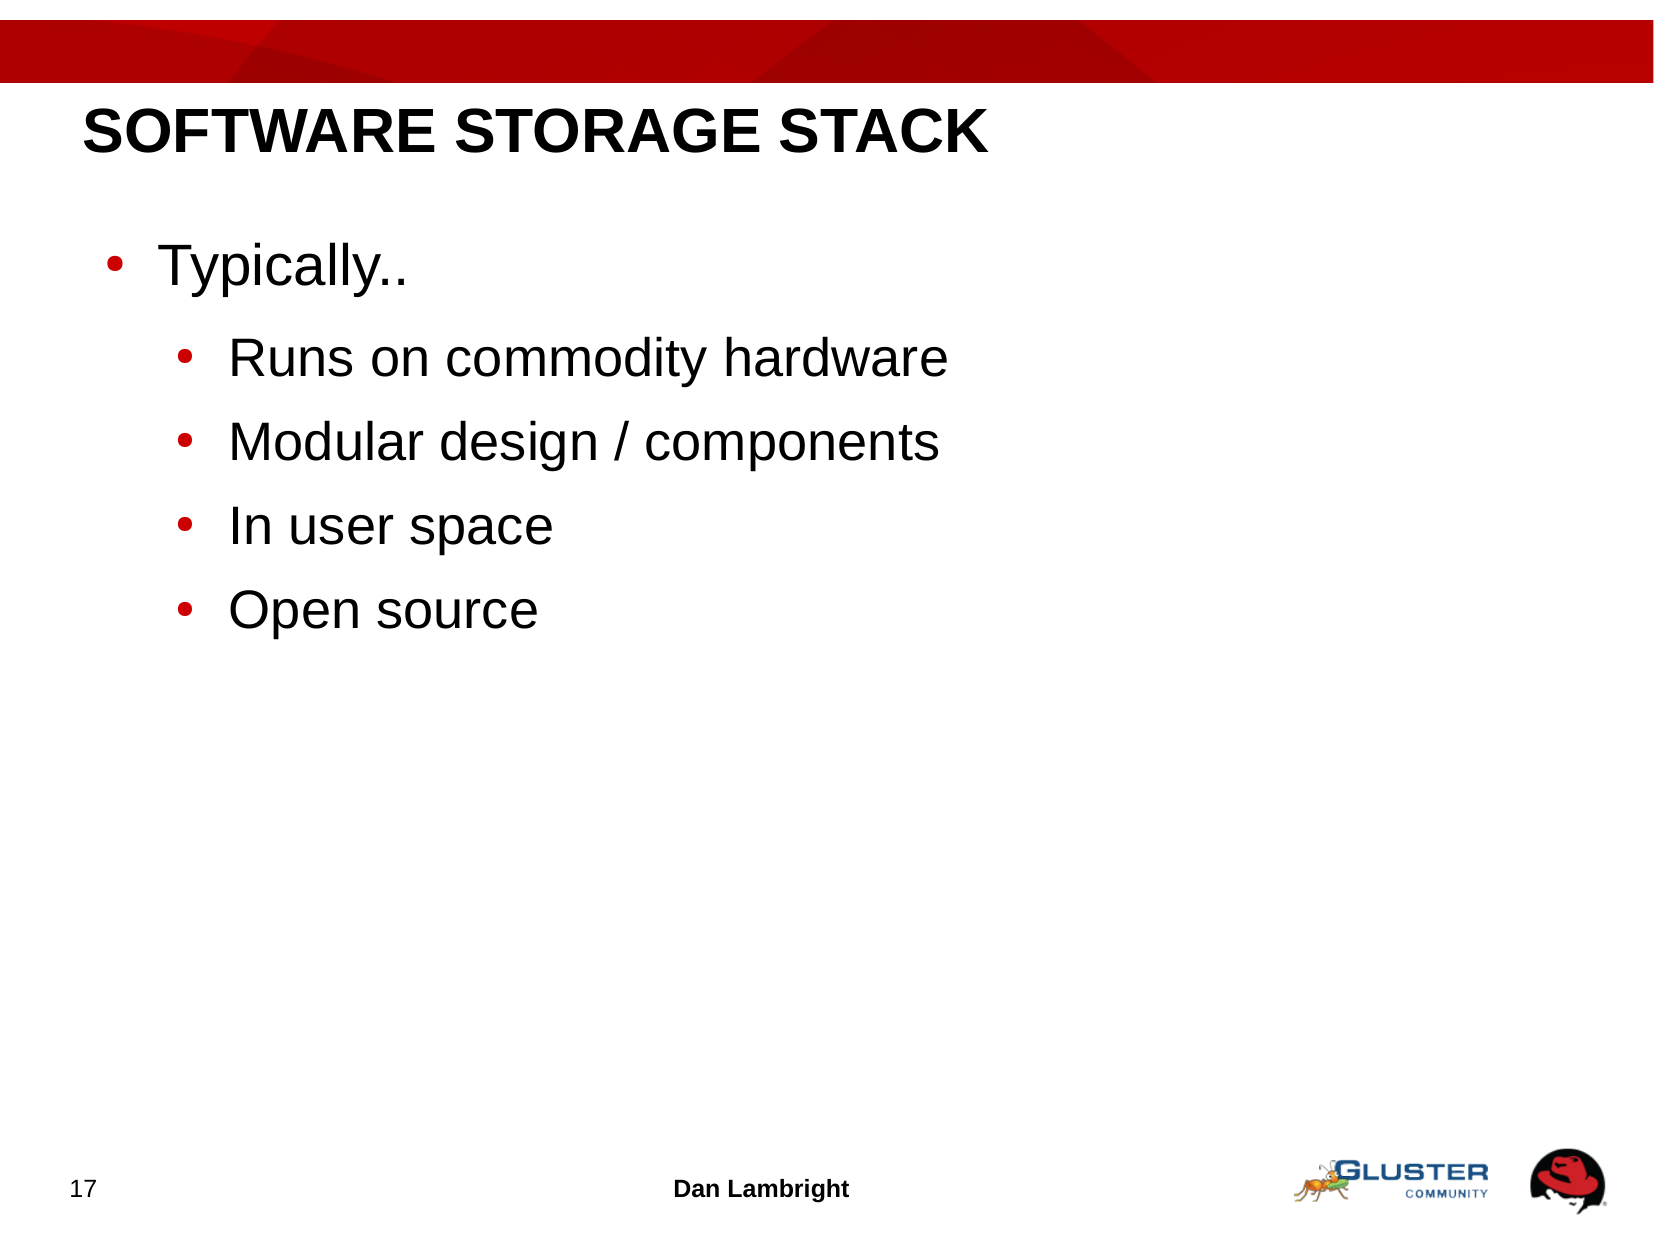

# SOFTWARE STORAGE STACK
Typically..
Runs on commodity hardware
Modular design / components
In user space
Open source